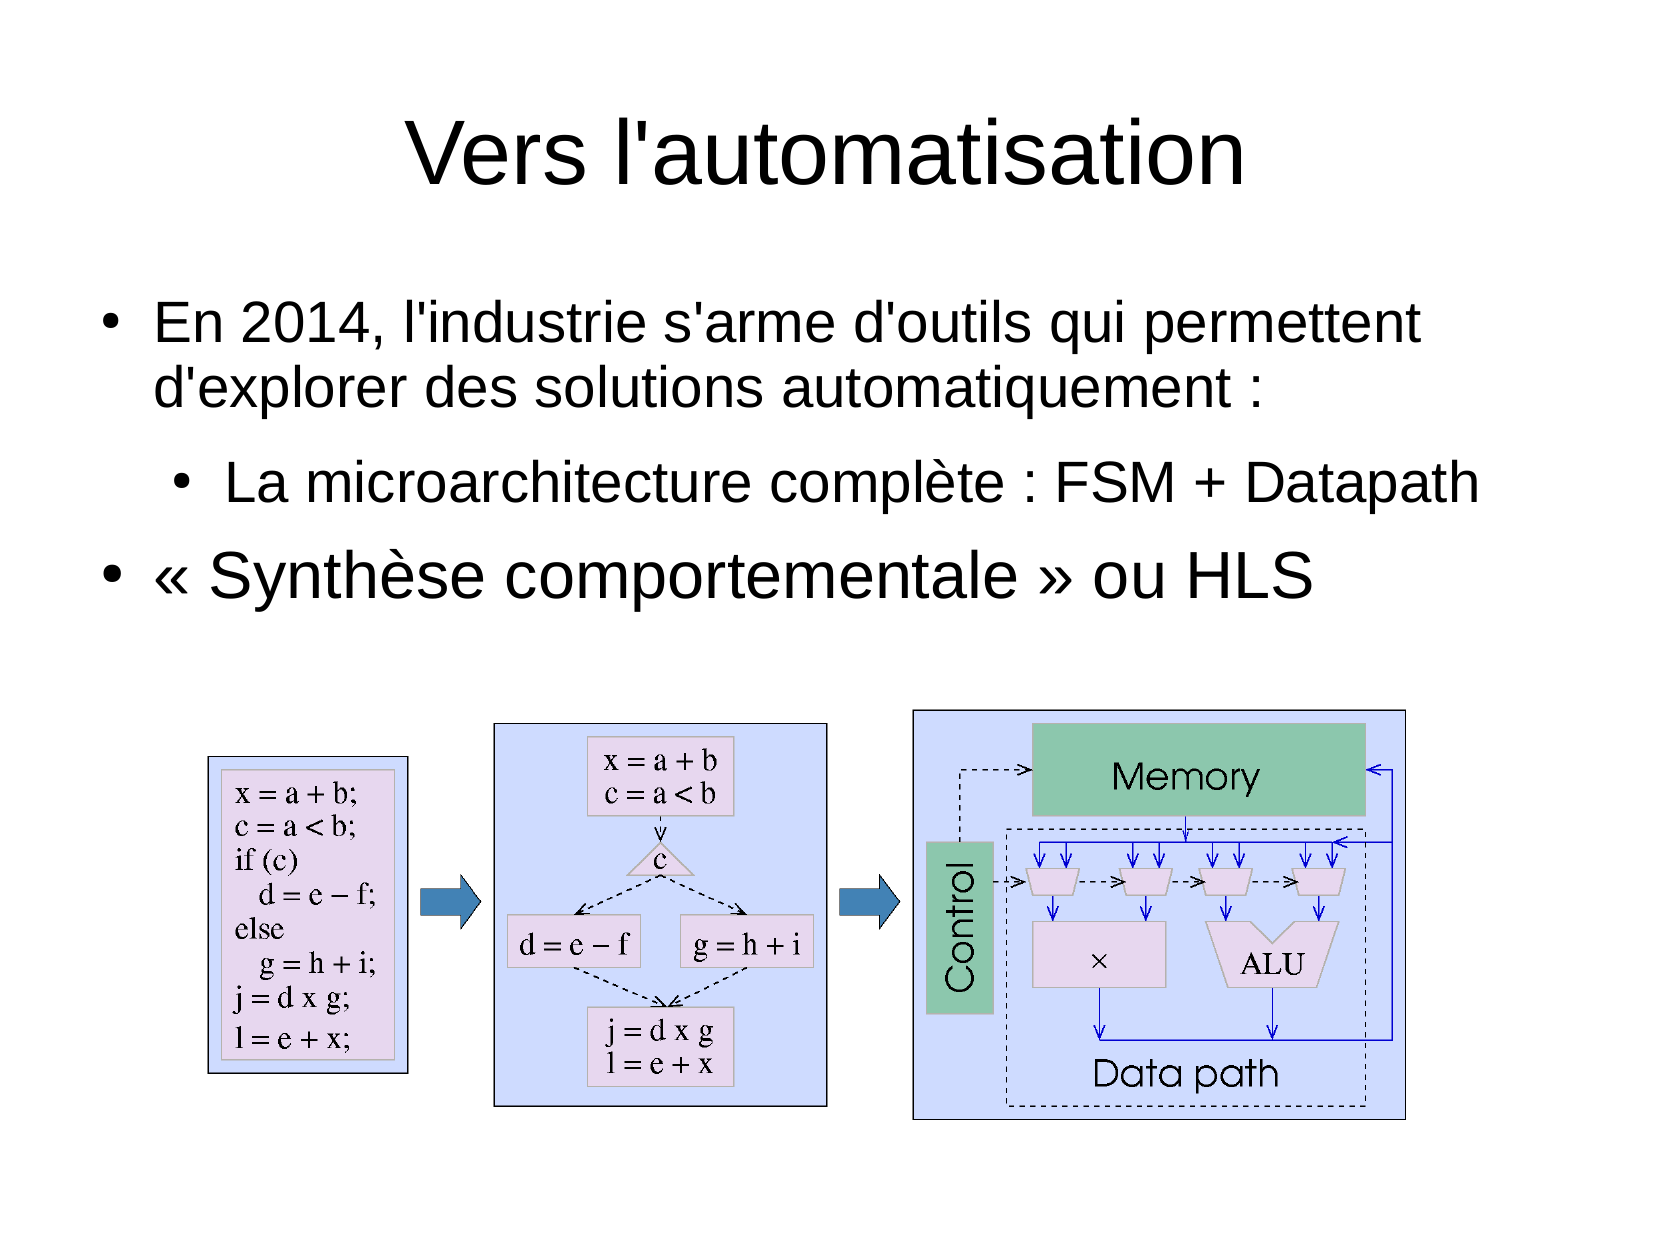

# Vers l'automatisation
En 2014, l'industrie s'arme d'outils qui permettent d'explorer des solutions automatiquement :
La microarchitecture complète : FSM + Datapath
« Synthèse comportementale » ou HLS